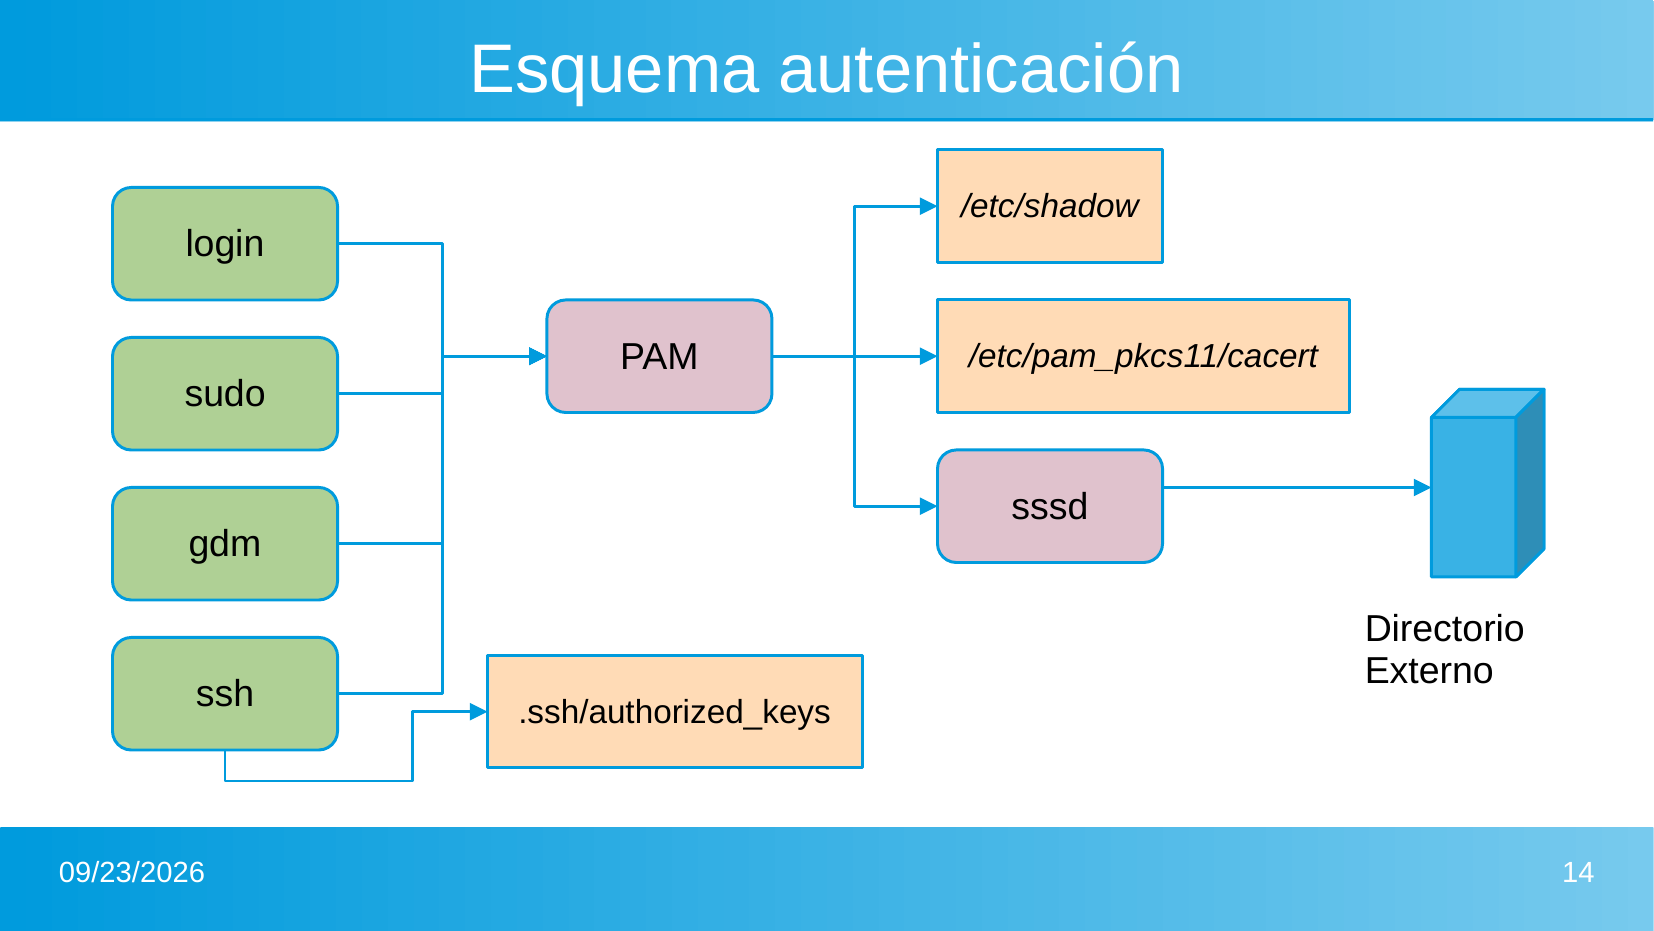

# Esquema autenticación
/etc/shadow
login
PAM
/etc/pam_pkcs11/cacert
sudo
sssd
gdm
Directorio
Externo
ssh
.ssh/authorized_keys
14